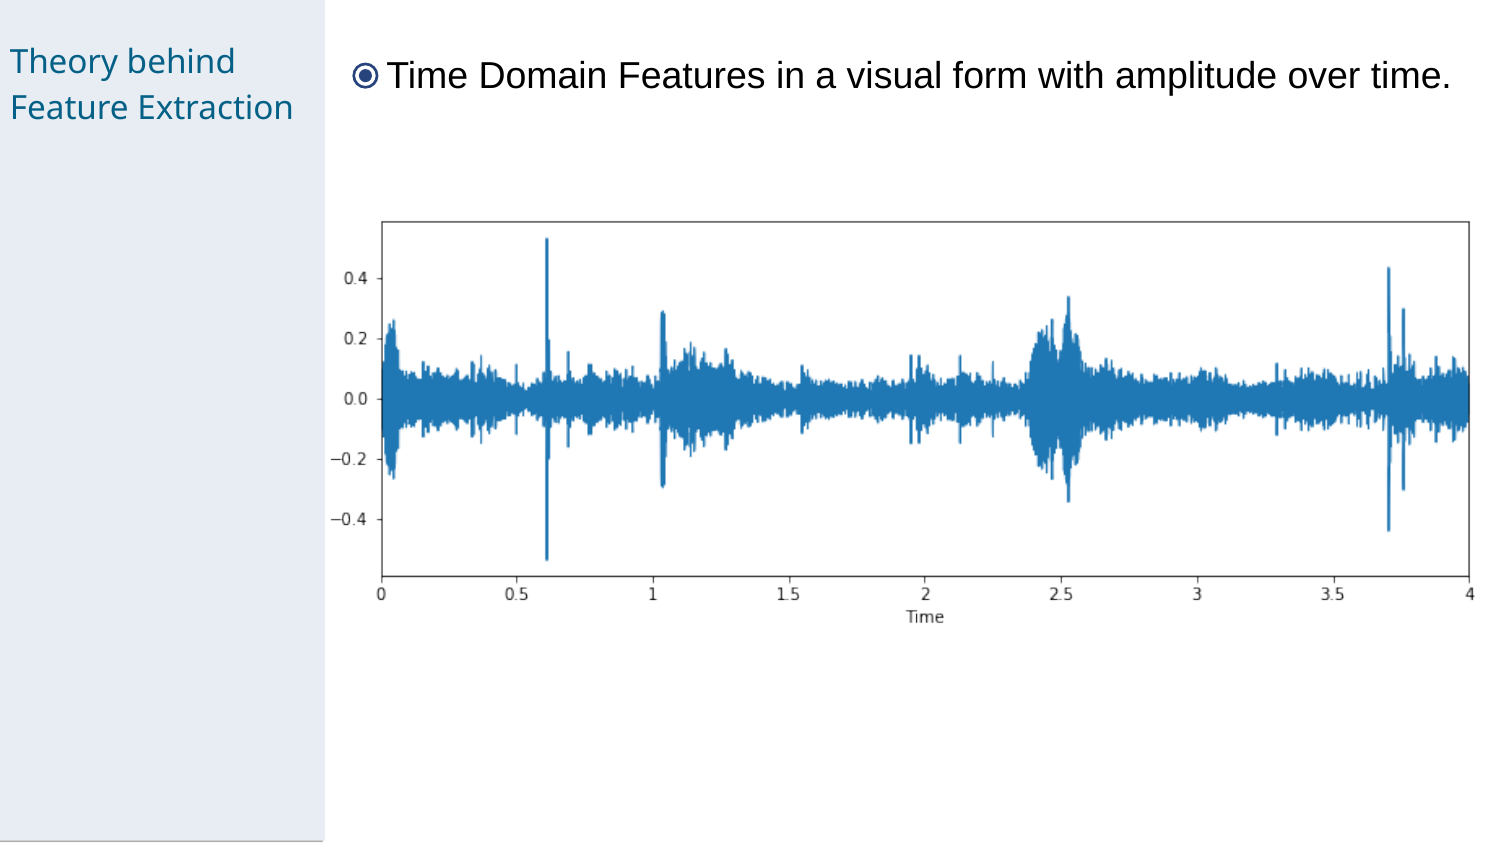

Theory behind
Feature Extraction
Time Domain Features in a visual form with amplitude over time.